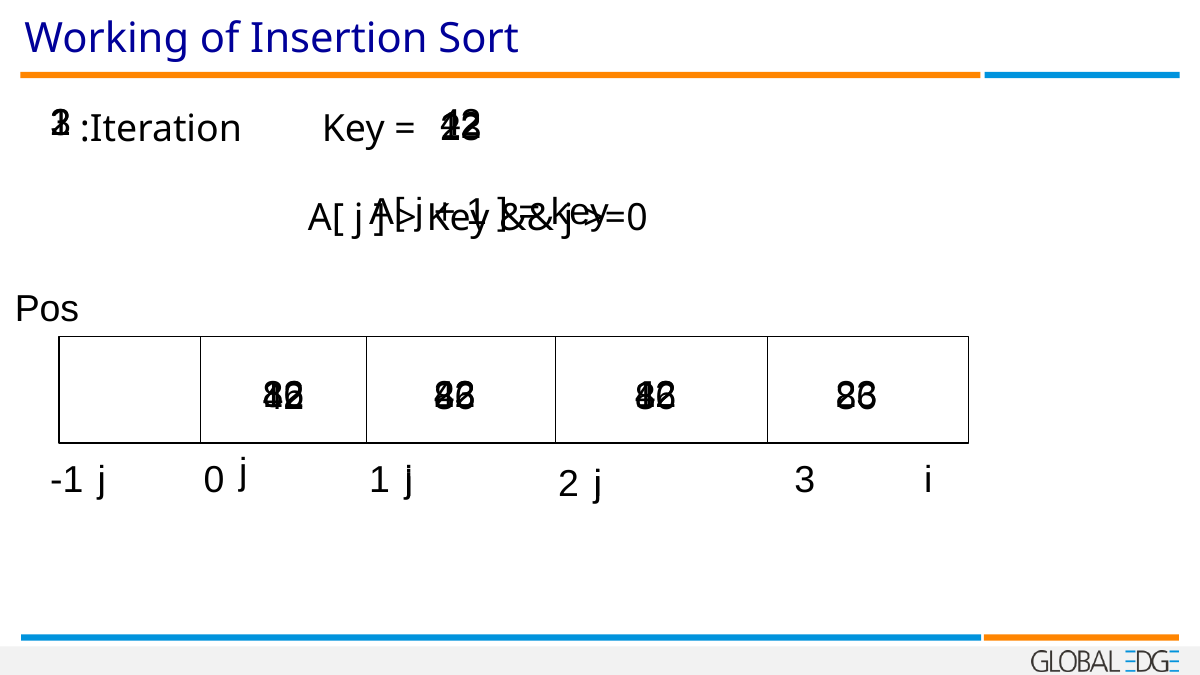

# Working of Insertion Sort
1
2
3
:Iteration
Key =
42
12
23
A[ j + 1 ] = key
 A[ j ] > Key && j >=0
Pos
86
12
42
23
12
42
23
42
86
86
86
j
-1
j
0
1
j
3
i
i
2
i
j